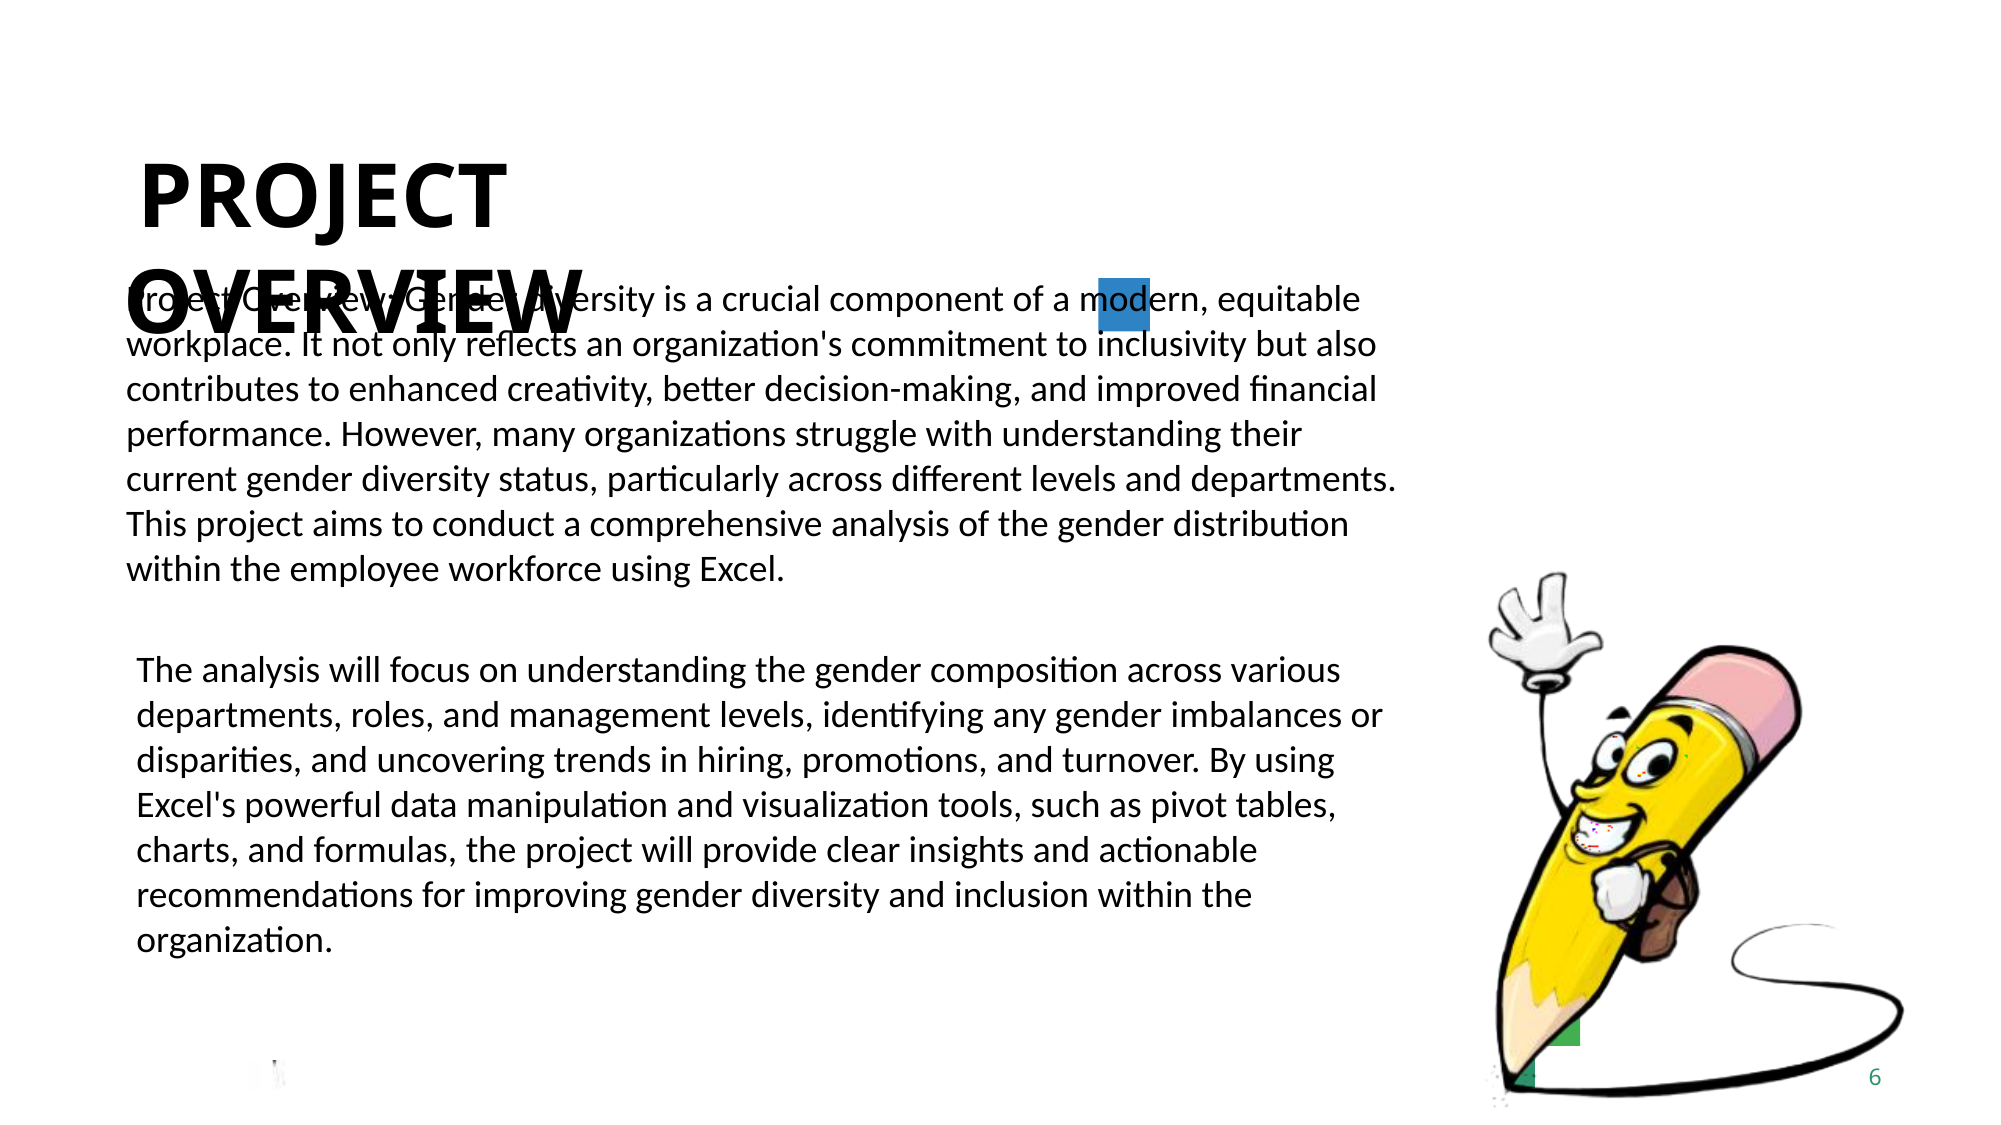

# PROJECT	OVERVIEW
Project Overview: Gender diversity is a crucial component of a modern, equitable workplace. It not only reflects an organization's commitment to inclusivity but also contributes to enhanced creativity, better decision-making, and improved financial performance. However, many organizations struggle with understanding their current gender diversity status, particularly across different levels and departments. This project aims to conduct a comprehensive analysis of the gender distribution within the employee workforce using Excel.
The analysis will focus on understanding the gender composition across various departments, roles, and management levels, identifying any gender imbalances or disparities, and uncovering trends in hiring, promotions, and turnover. By using Excel's powerful data manipulation and visualization tools, such as pivot tables, charts, and formulas, the project will provide clear insights and actionable recommendations for improving gender diversity and inclusion within the organization.